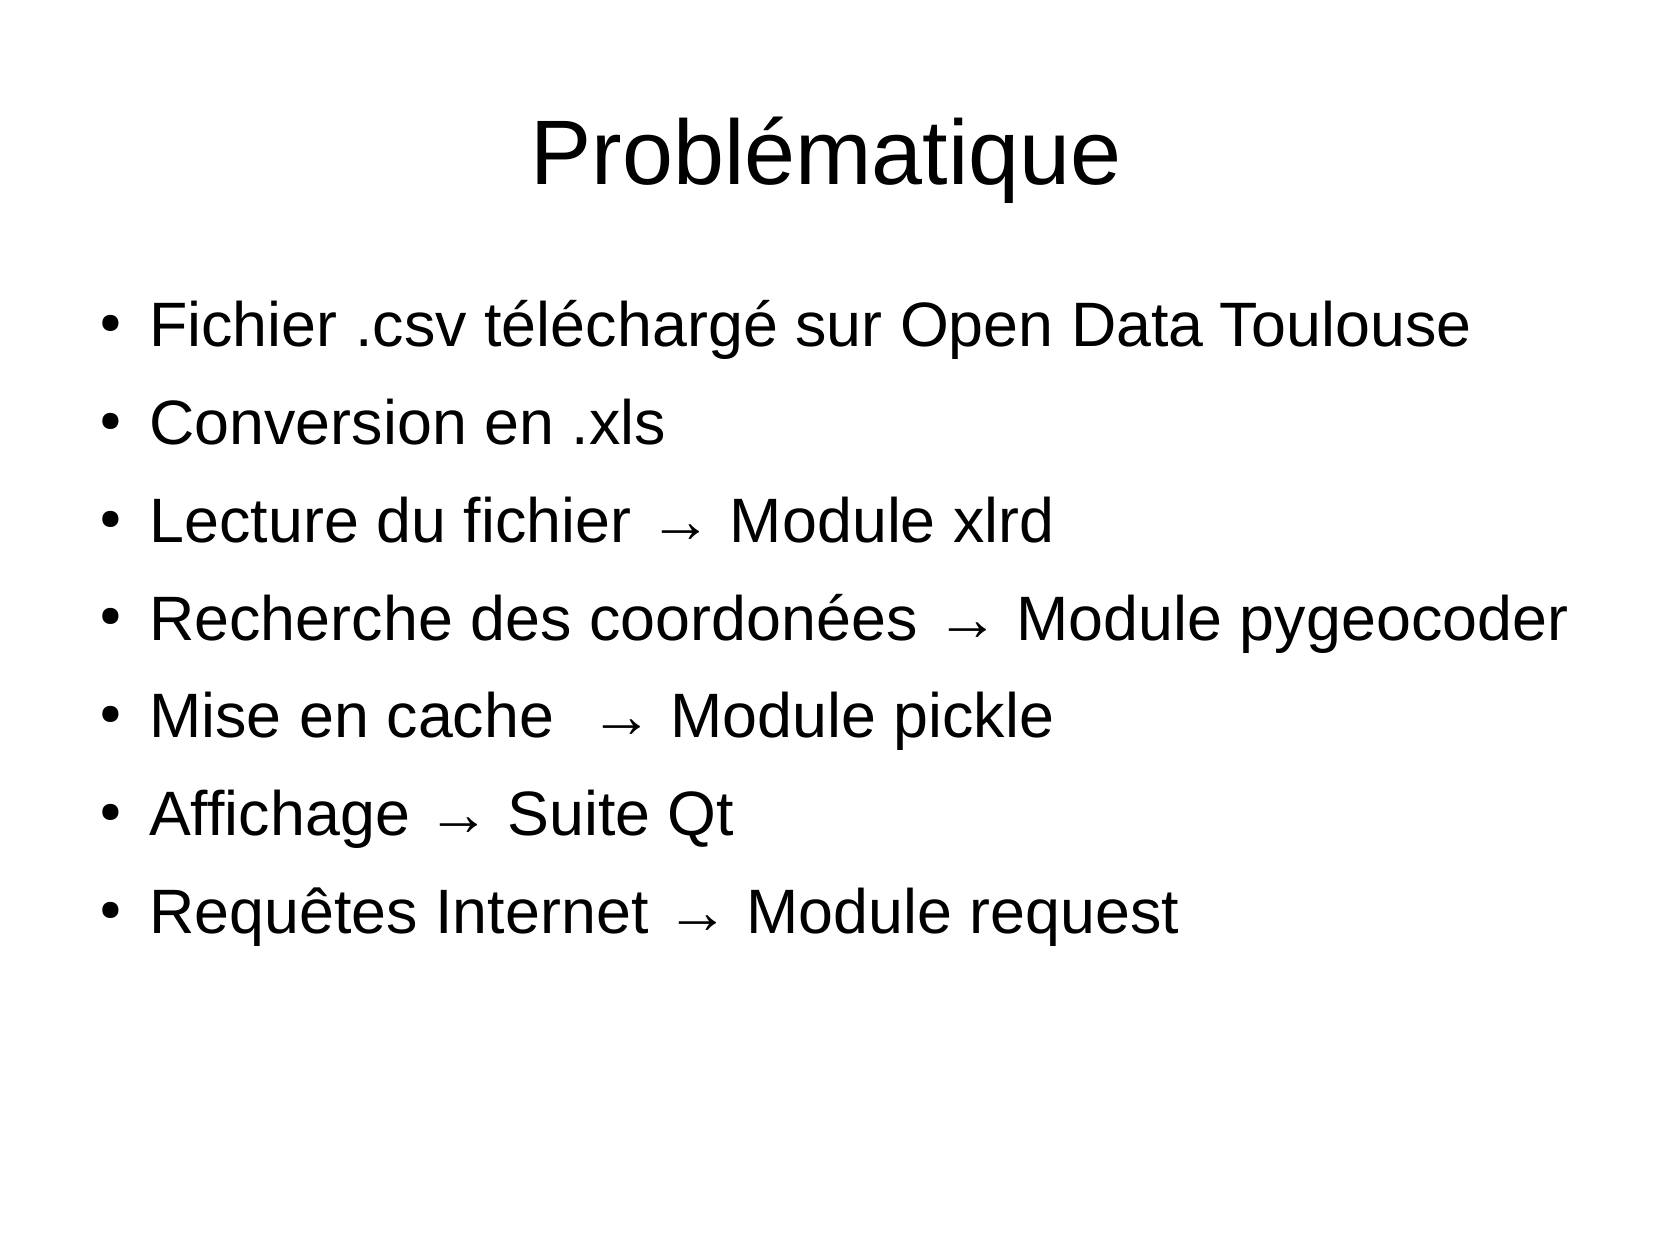

# Problématique
Fichier .csv téléchargé sur Open Data Toulouse
Conversion en .xls
Lecture du fichier → Module xlrd
Recherche des coordonées → Module pygeocoder
Mise en cache → Module pickle
Affichage → Suite Qt
Requêtes Internet → Module request